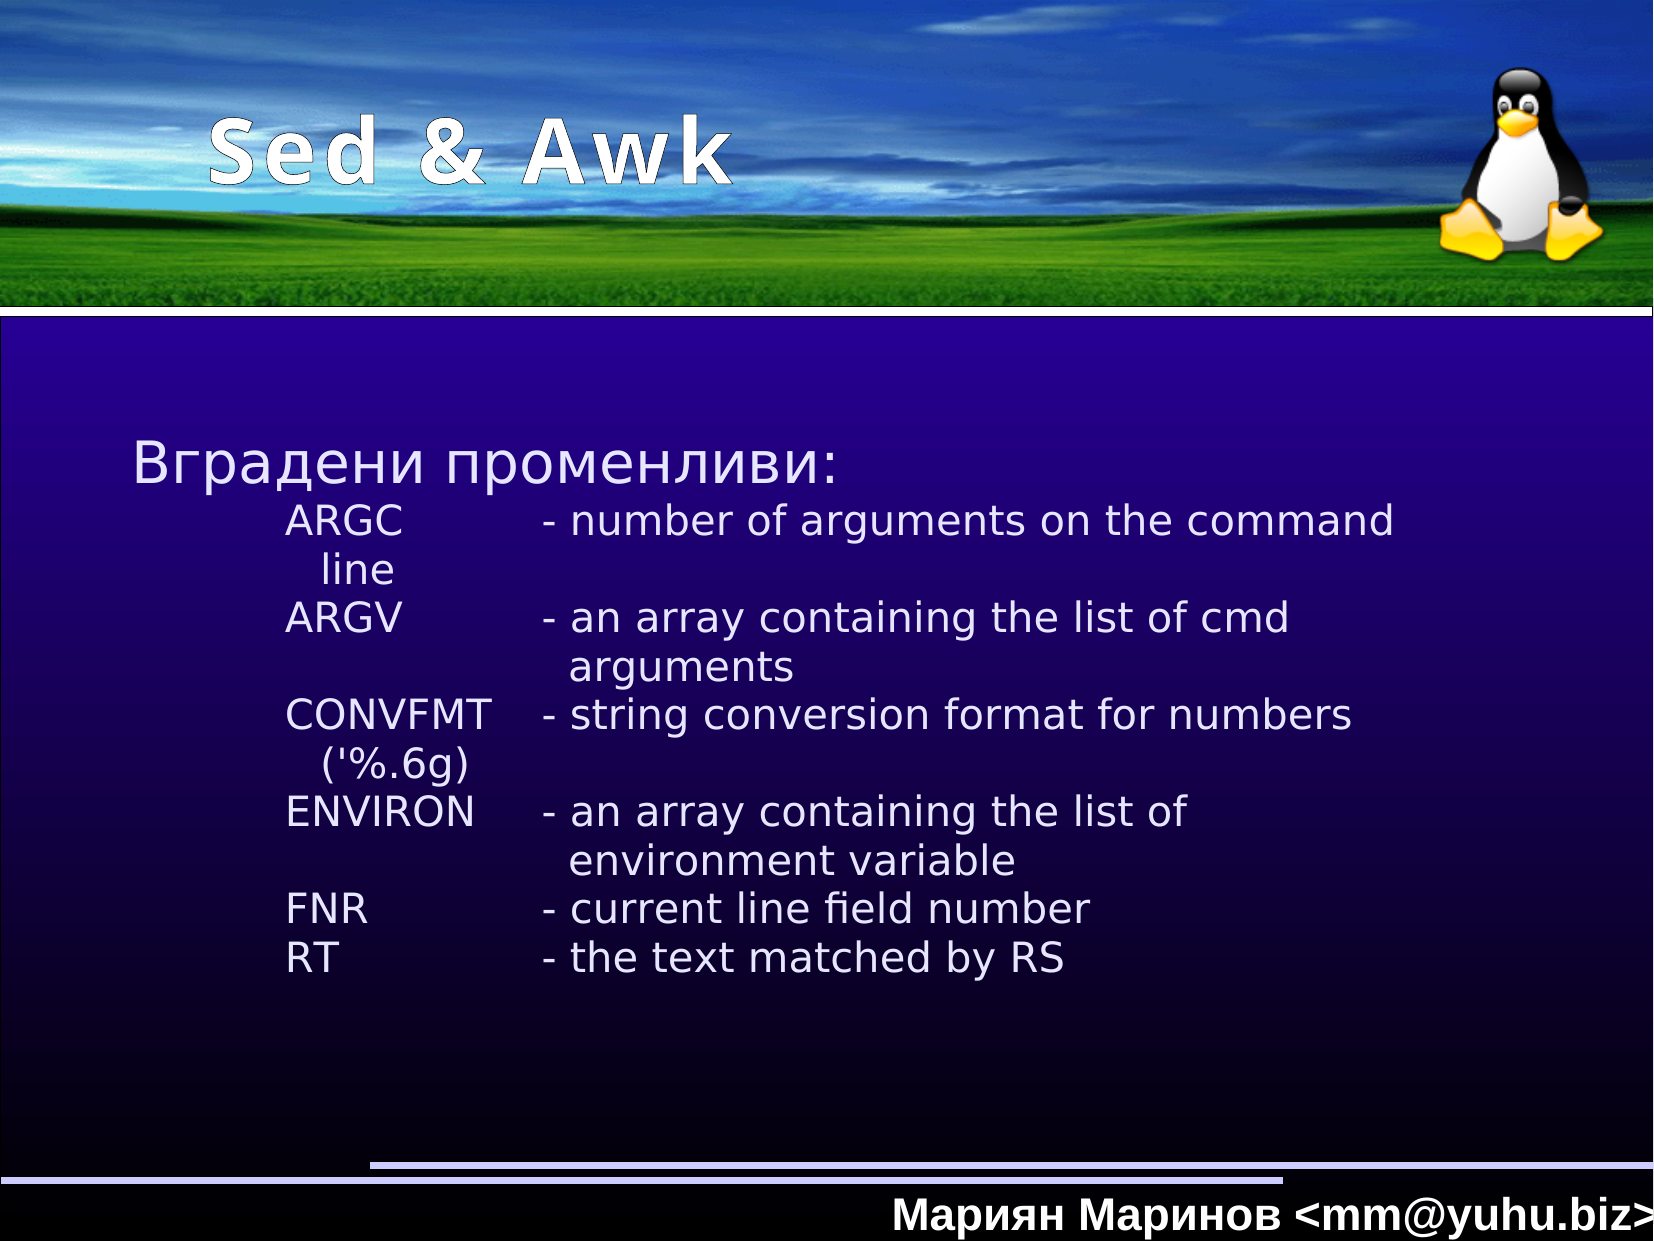

# Sed & Awk
Вградени променливи:
ARGC		- number of arguments on the command line
ARGV		- an array containing the list of cmd 					 arguments
CONVFMT	- string conversion format for numbers ('%.6g)
ENVIRON	- an array containing the list of 							 environment variable
FNR			- current line field number
RT			- the text matched by RS
Мариян Маринов <mm@yuhu.biz>